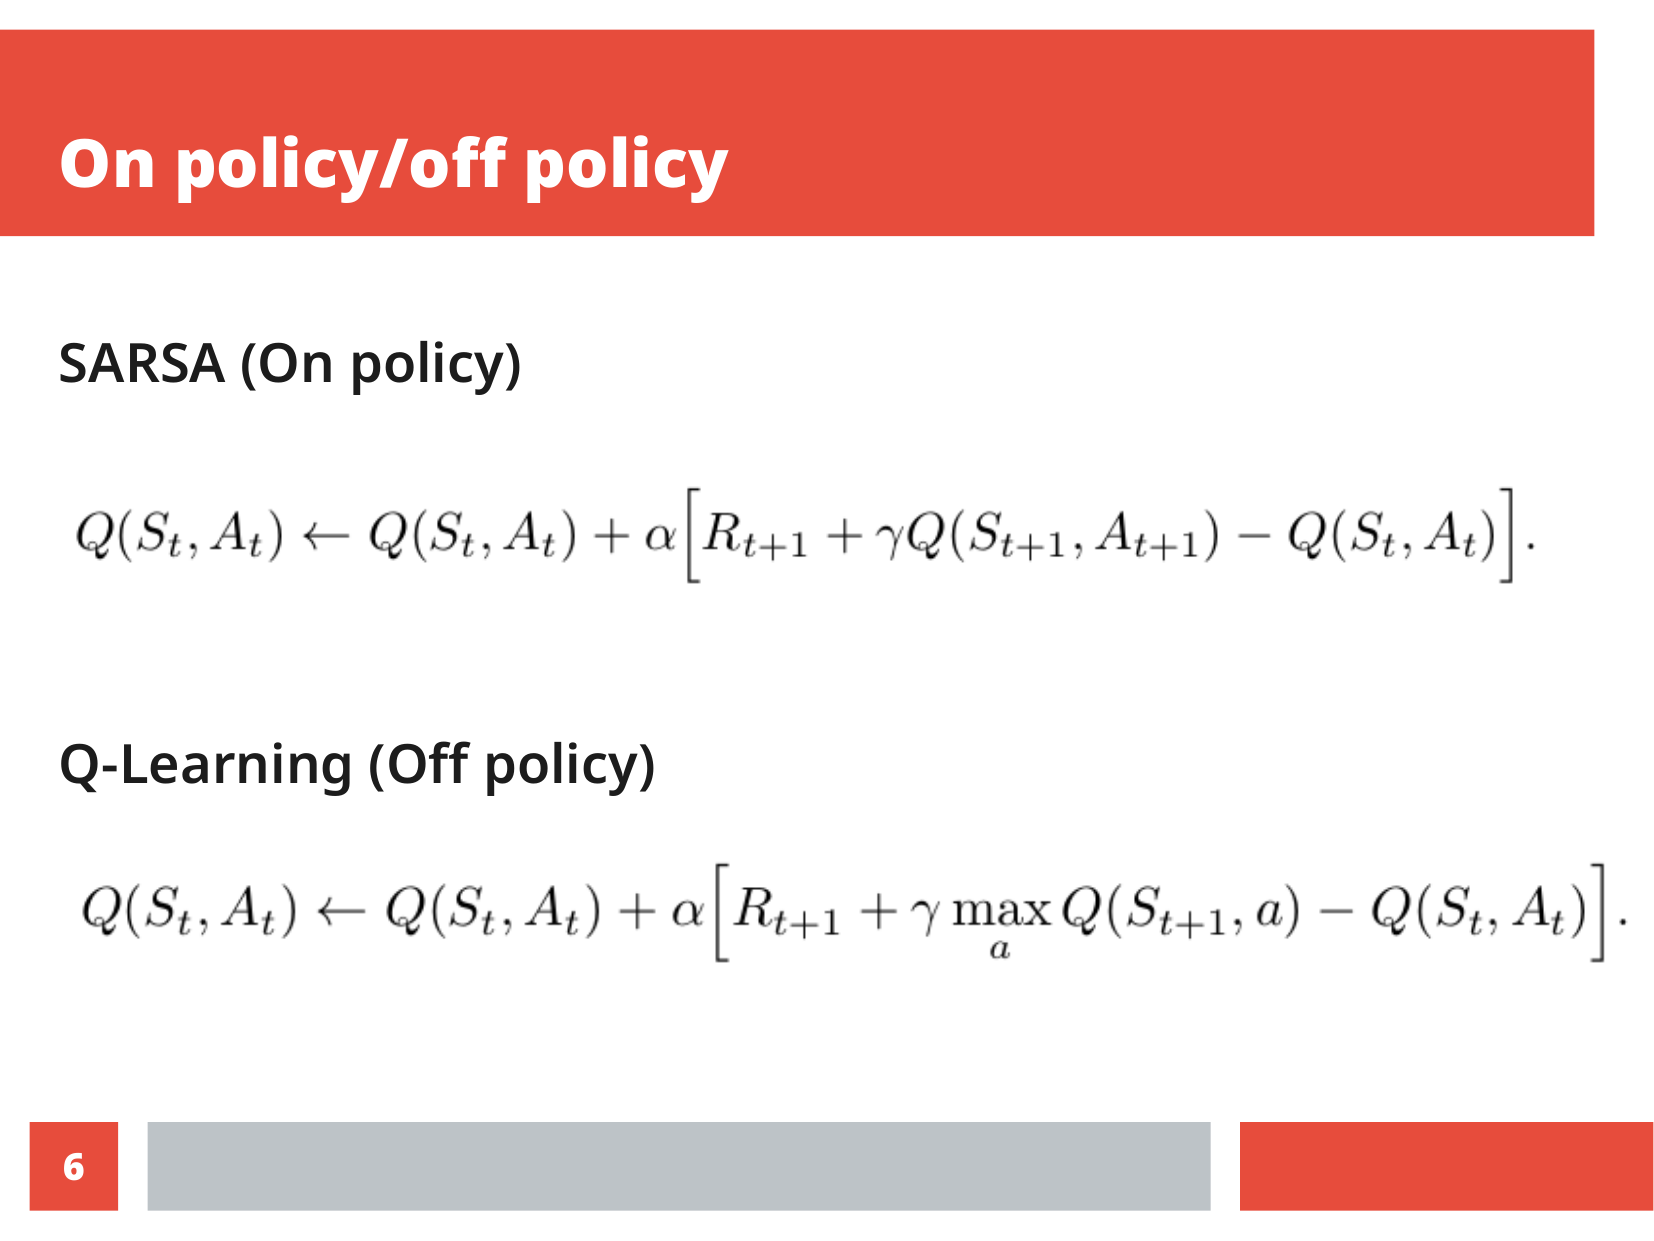

# On policy/off policy
SARSA (On policy)
Q-Learning (Off policy)
6